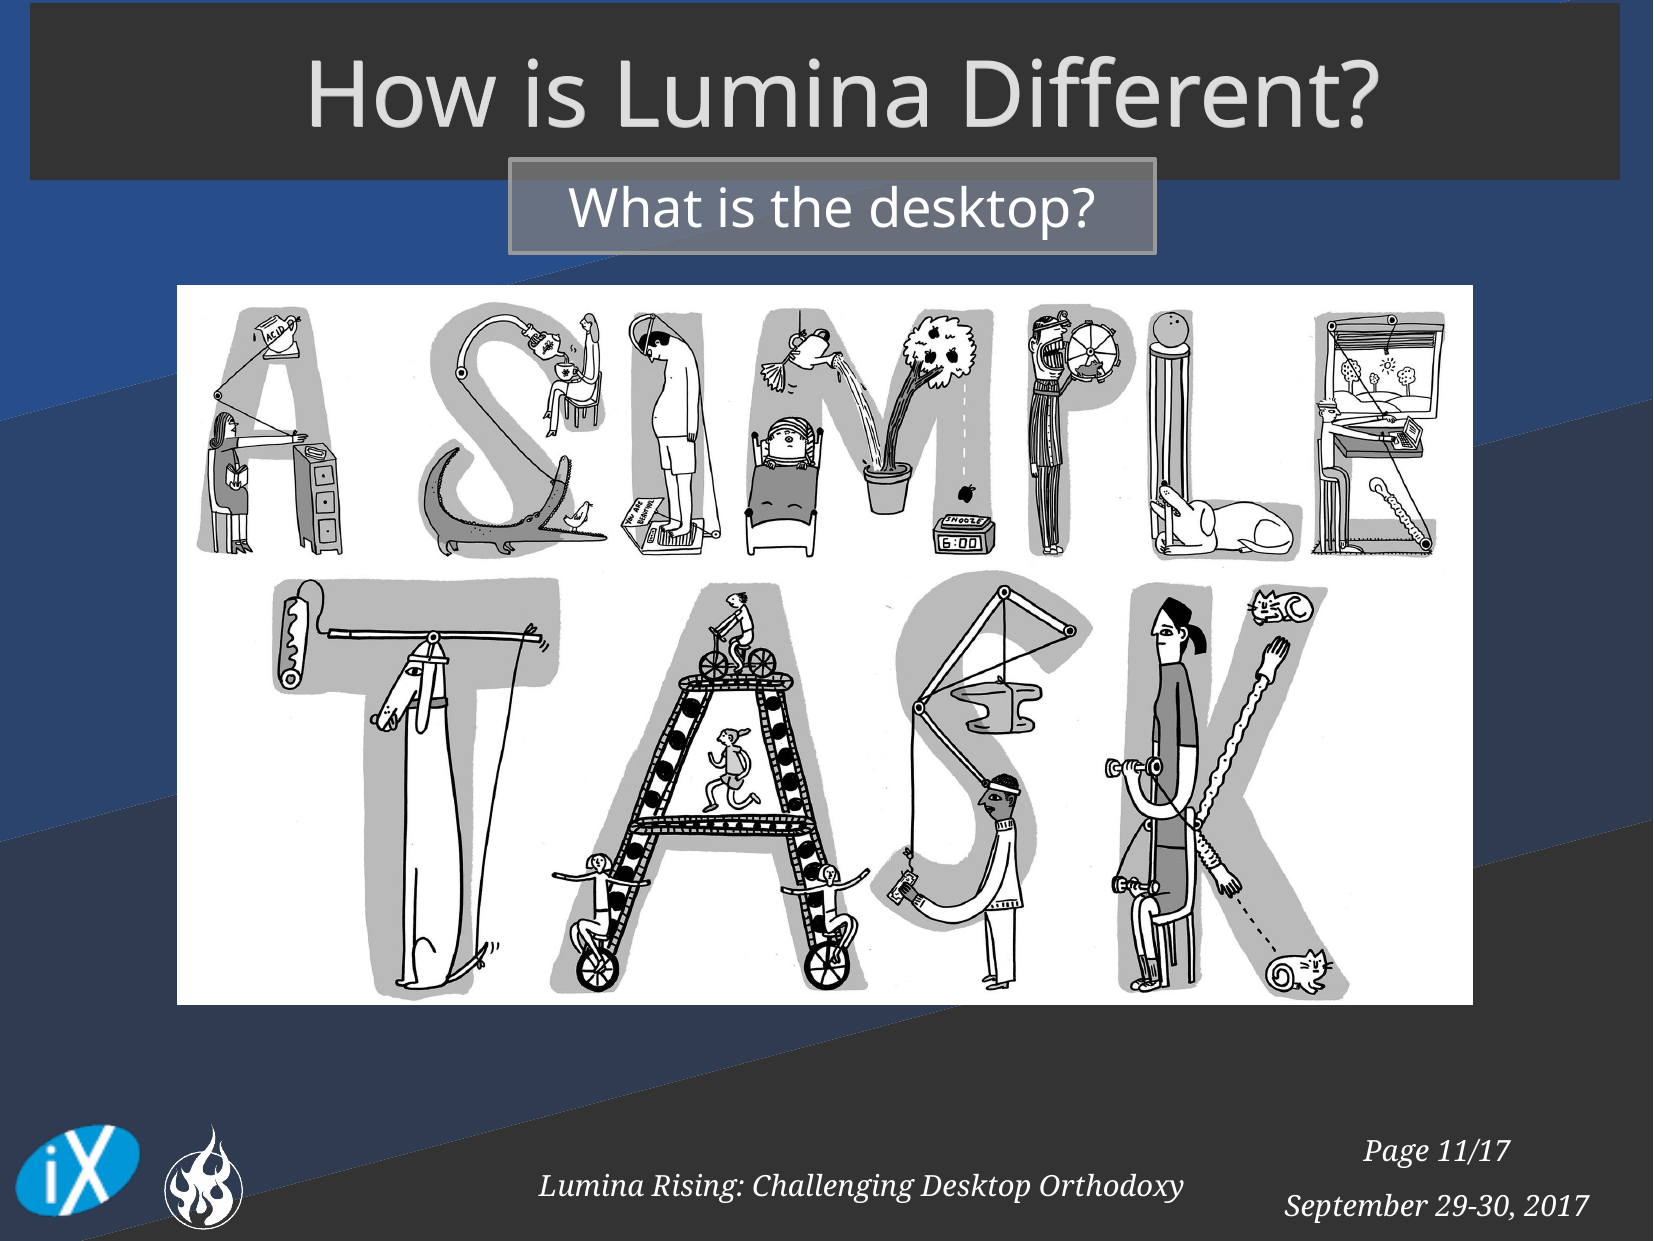

# How is Lumina Different?
What is the desktop?
Lumina Rising: Challenging Desktop Orthodoxy
11
September 29-30, 2017